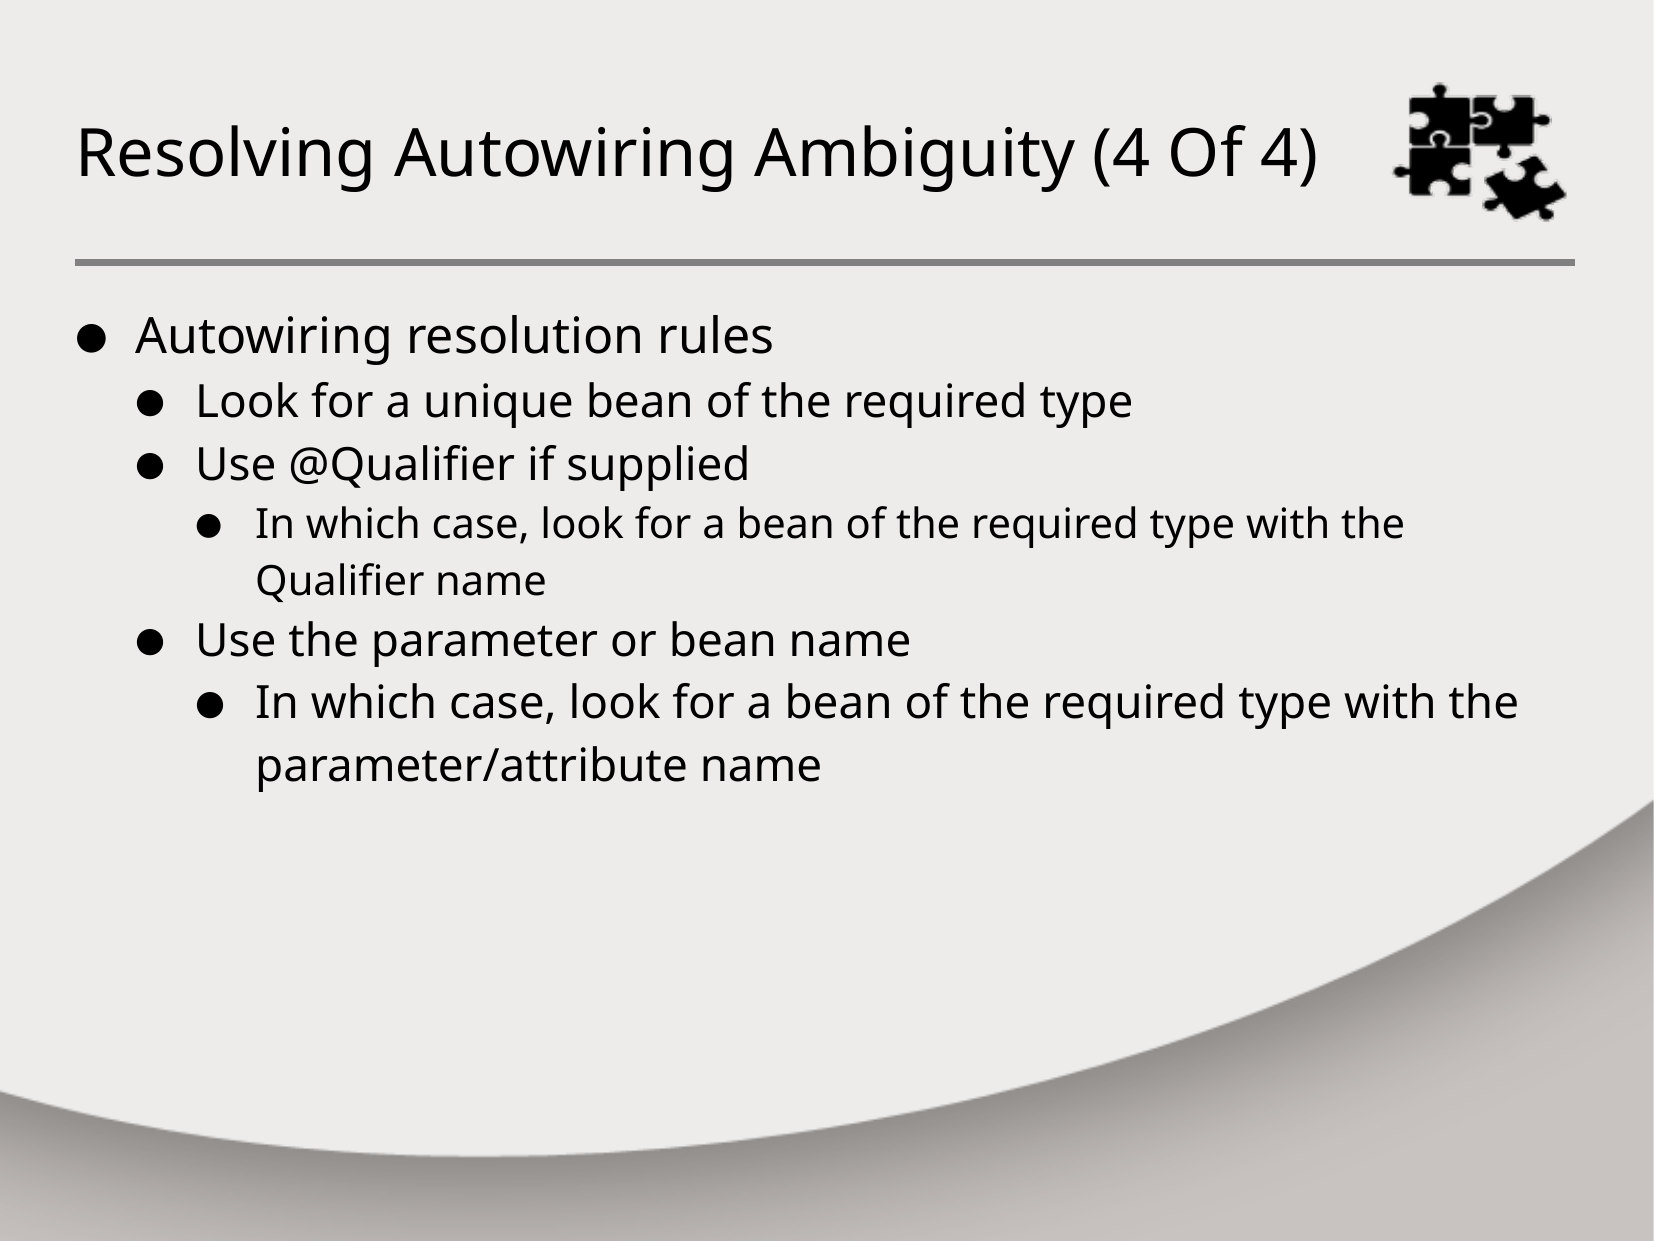

# Resolving Autowiring Ambiguity (4 Of 4)
Autowiring resolution rules
Look for a unique bean of the required type
Use @Qualifier if supplied
In which case, look for a bean of the required type with the Qualifier name
Use the parameter or bean name
In which case, look for a bean of the required type with the parameter/attribute name